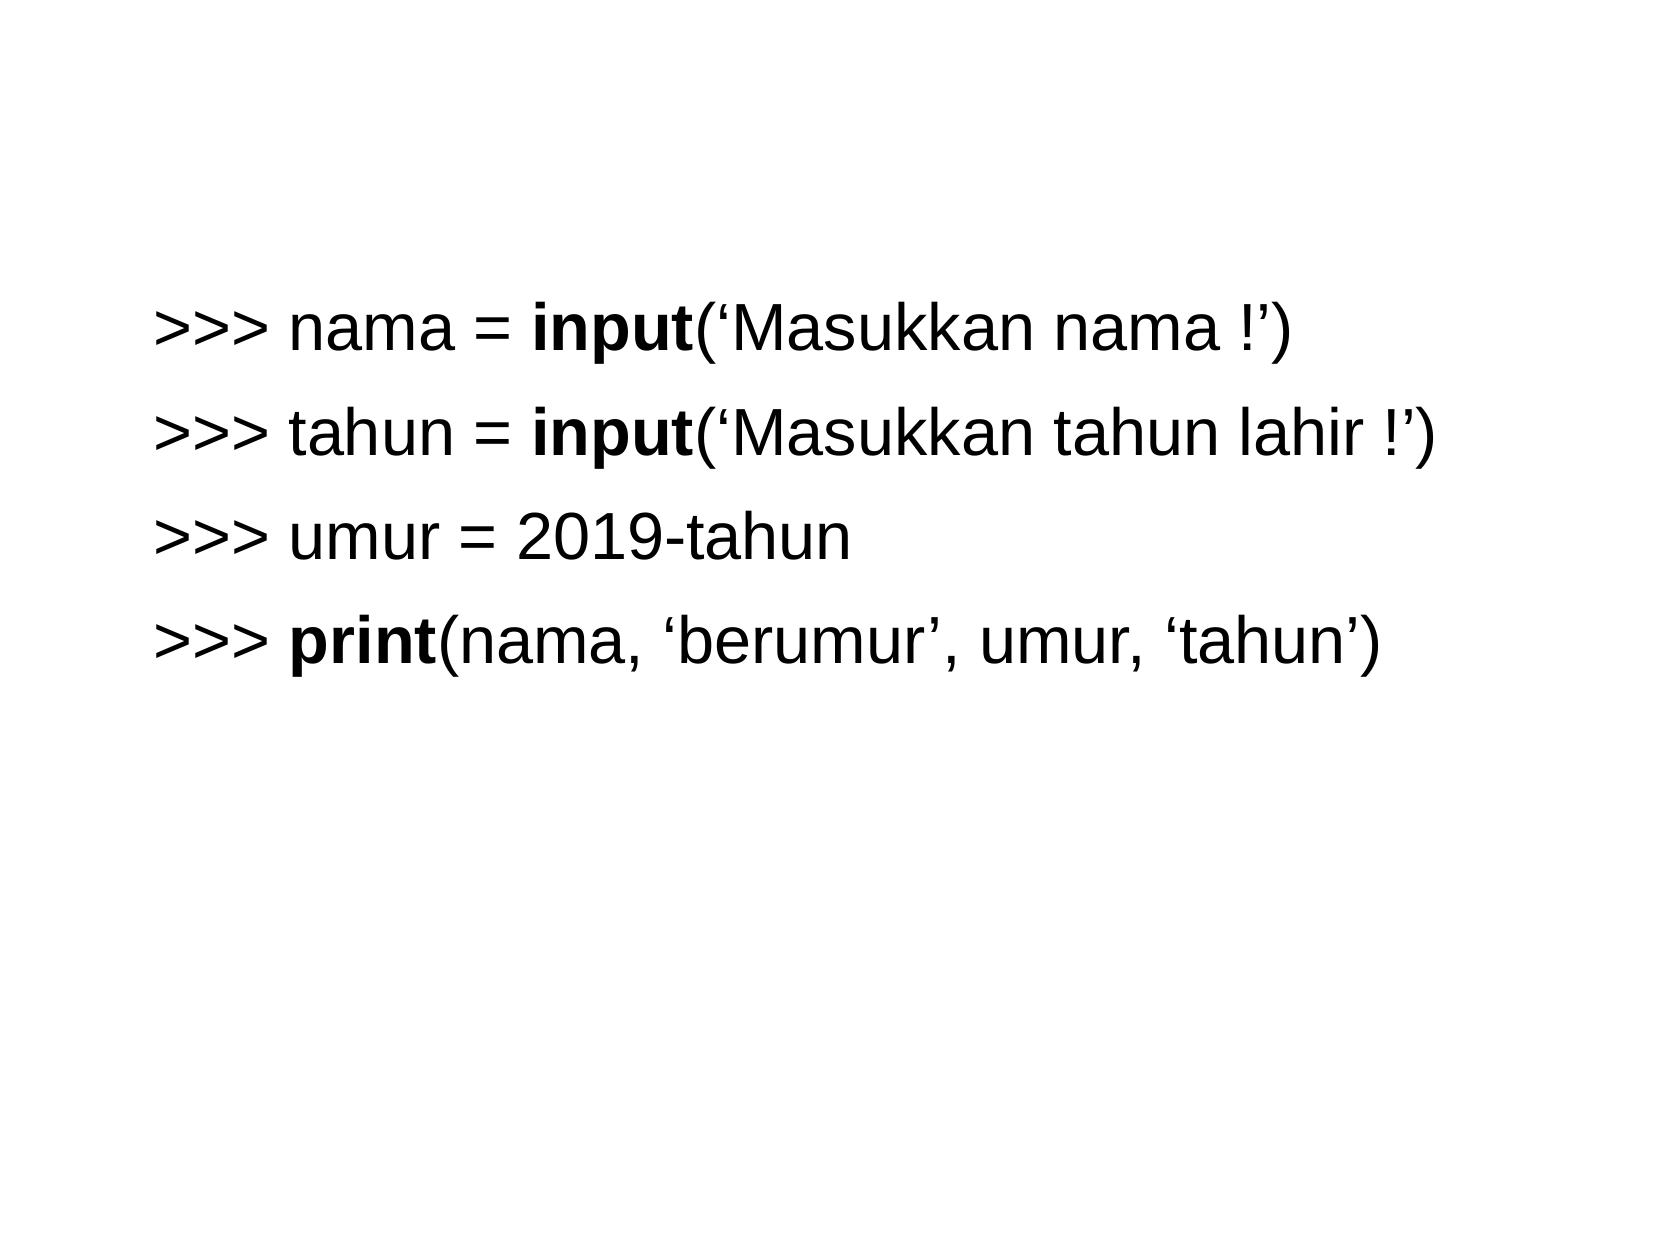

#
>>> nama = input(‘Masukkan nama !’)
>>> tahun = input(‘Masukkan tahun lahir !’)
>>> umur = 2019-tahun
>>> print(nama, ‘berumur’, umur, ‘tahun’)